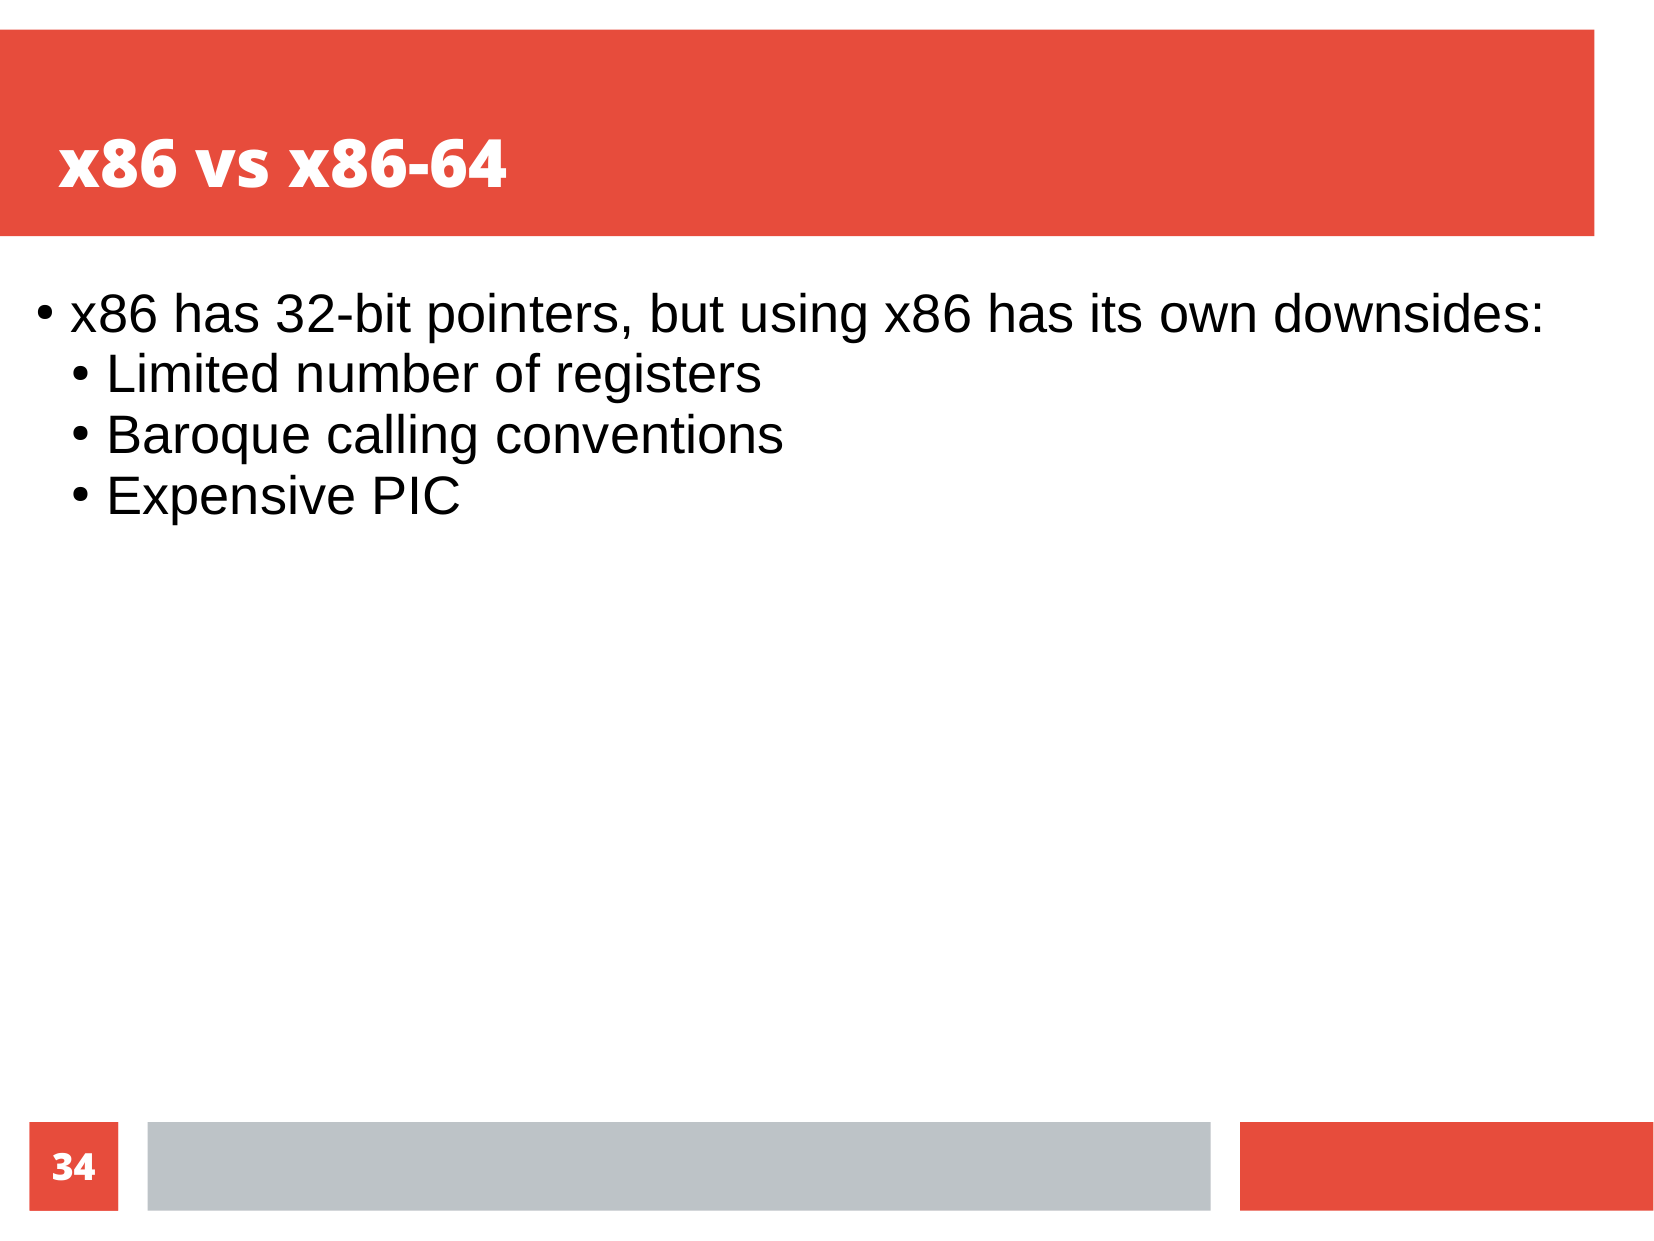

# x86 vs x86-64
x86 has 32-bit pointers, but using x86 has its own downsides:
Limited number of registers
Baroque calling conventions
Expensive PIC
34